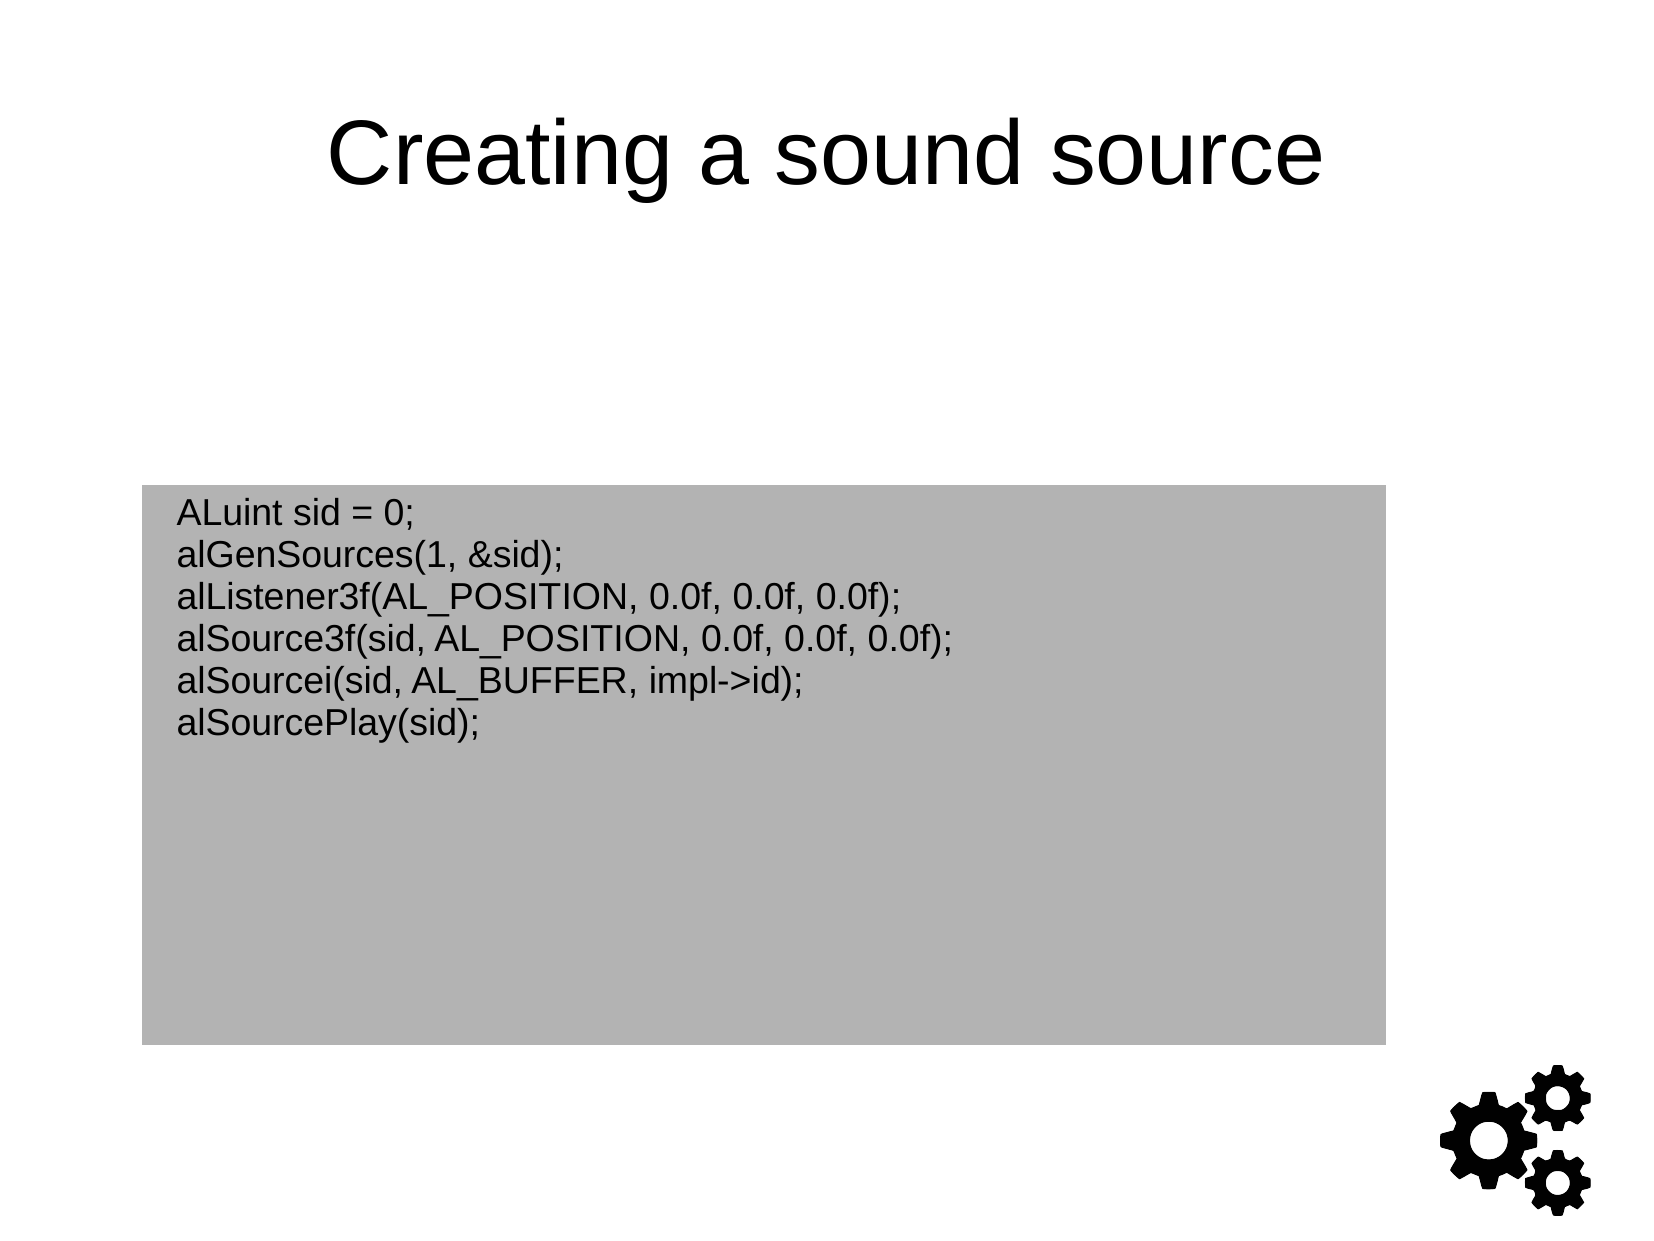

# Creating a sound source
| ALuint sid = 0; alGenSources(1, &sid); alListener3f(AL\_POSITION, 0.0f, 0.0f, 0.0f); alSource3f(sid, AL\_POSITION, 0.0f, 0.0f, 0.0f); alSourcei(sid, AL\_BUFFER, impl->id); alSourcePlay(sid); |
| --- |